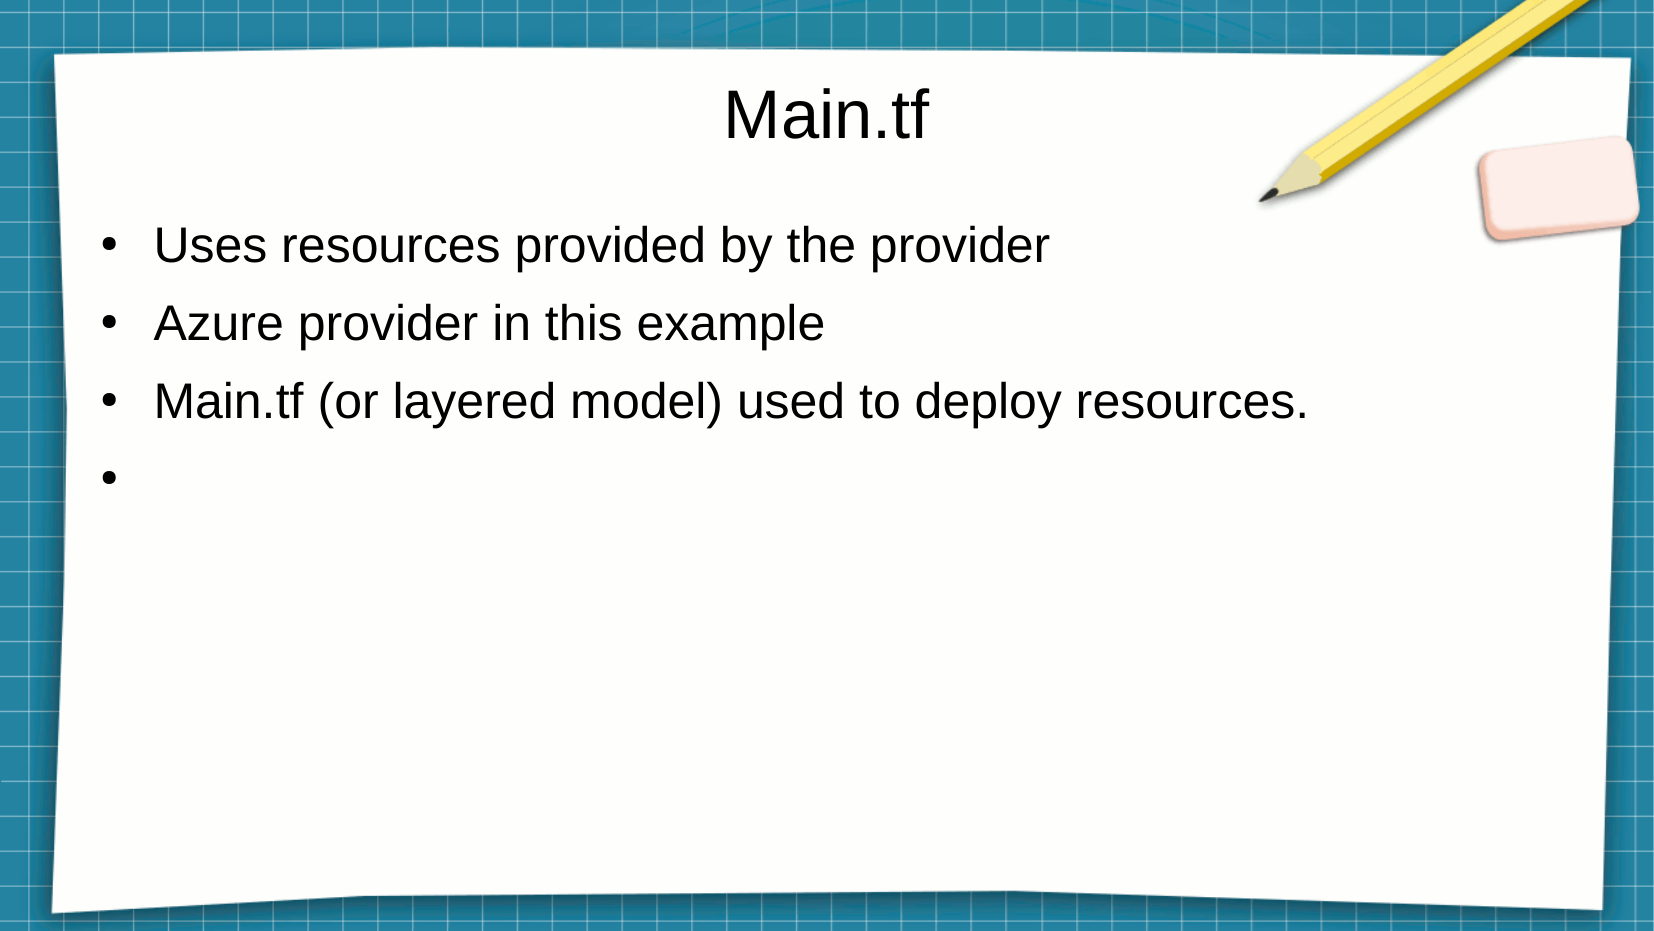

# Main.tf
Uses resources provided by the provider
Azure provider in this example
Main.tf (or layered model) used to deploy resources.